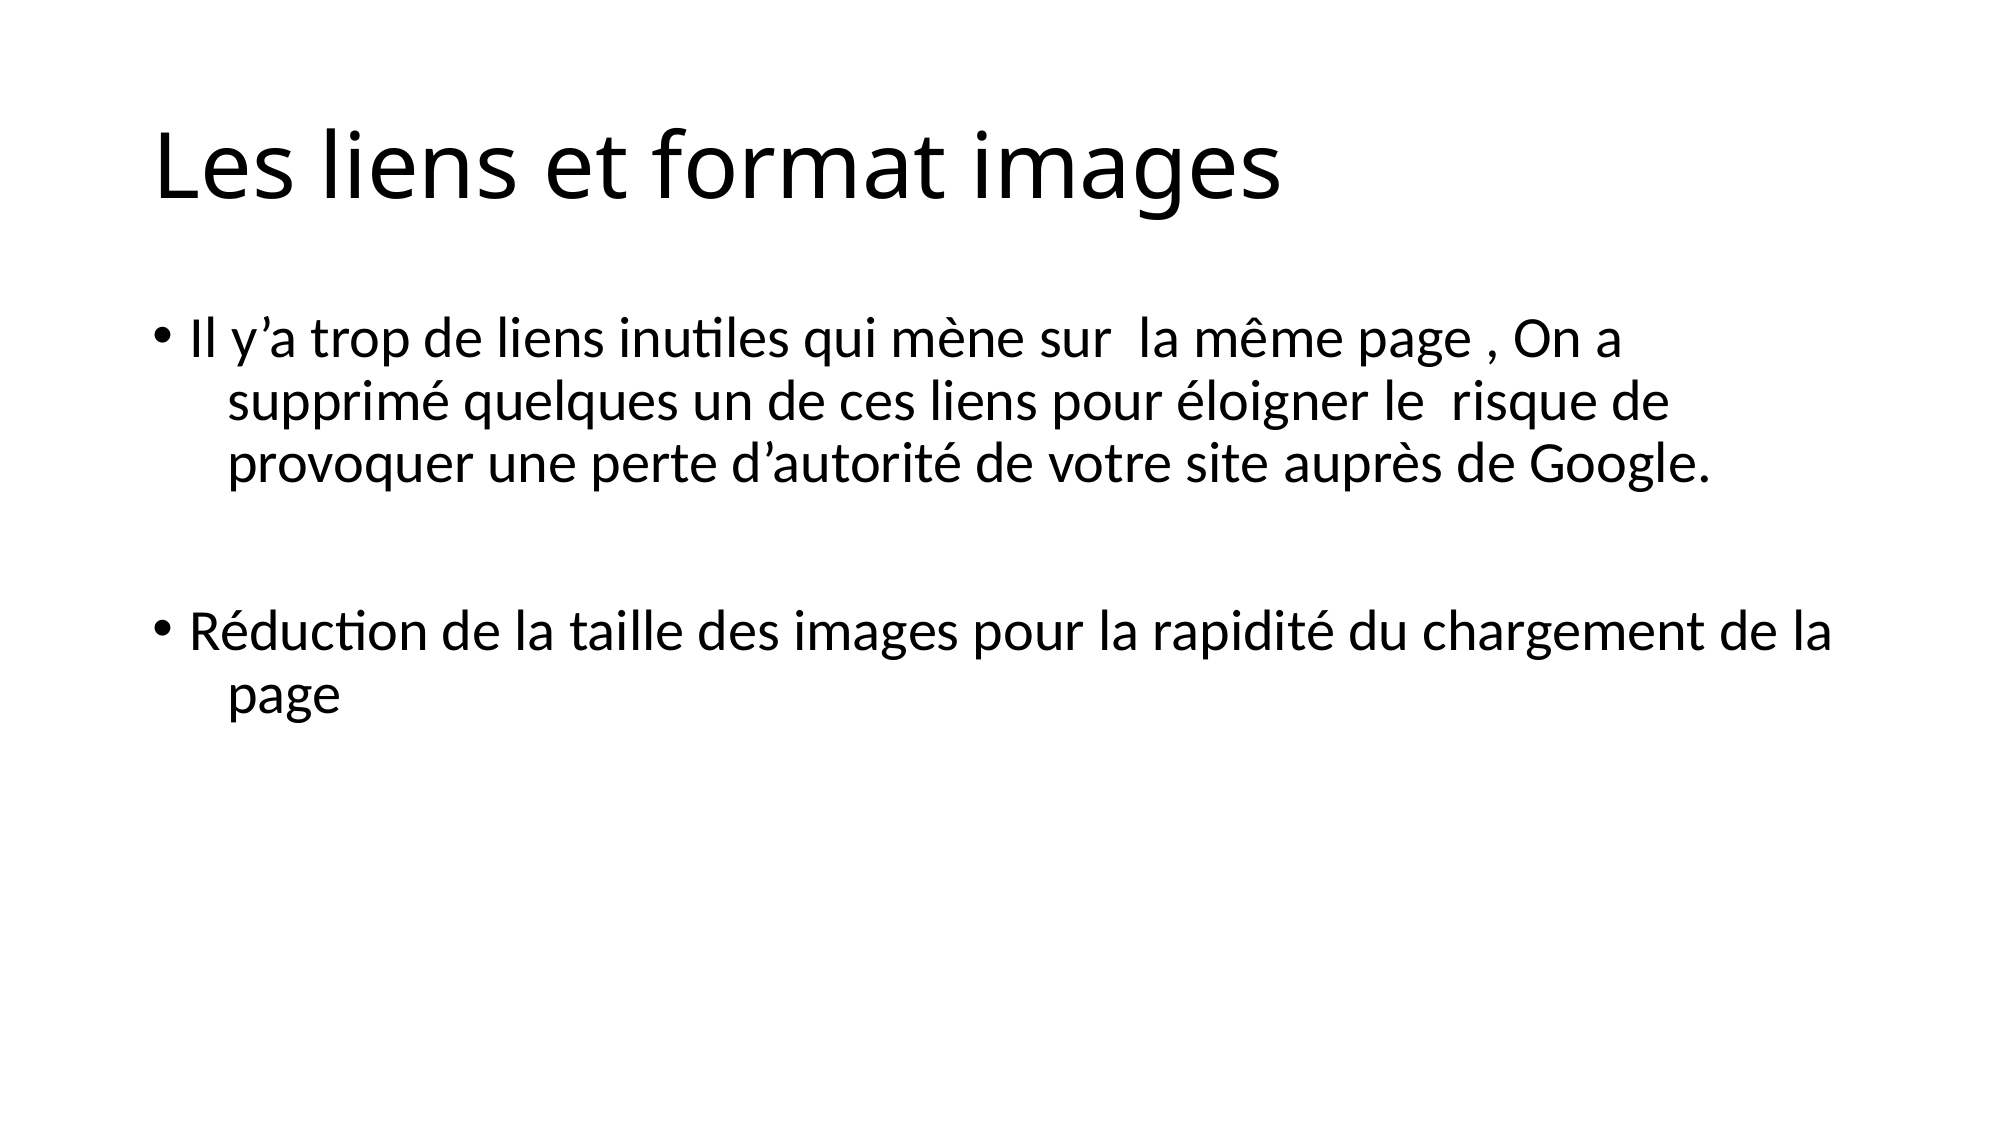

# Les liens et format images
Il y’a trop de liens inutiles qui mène sur la même page , On a supprimé quelques un de ces liens pour éloigner le risque de provoquer une perte d’autorité de votre site auprès de Google.
Réduction de la taille des images pour la rapidité du chargement de la page